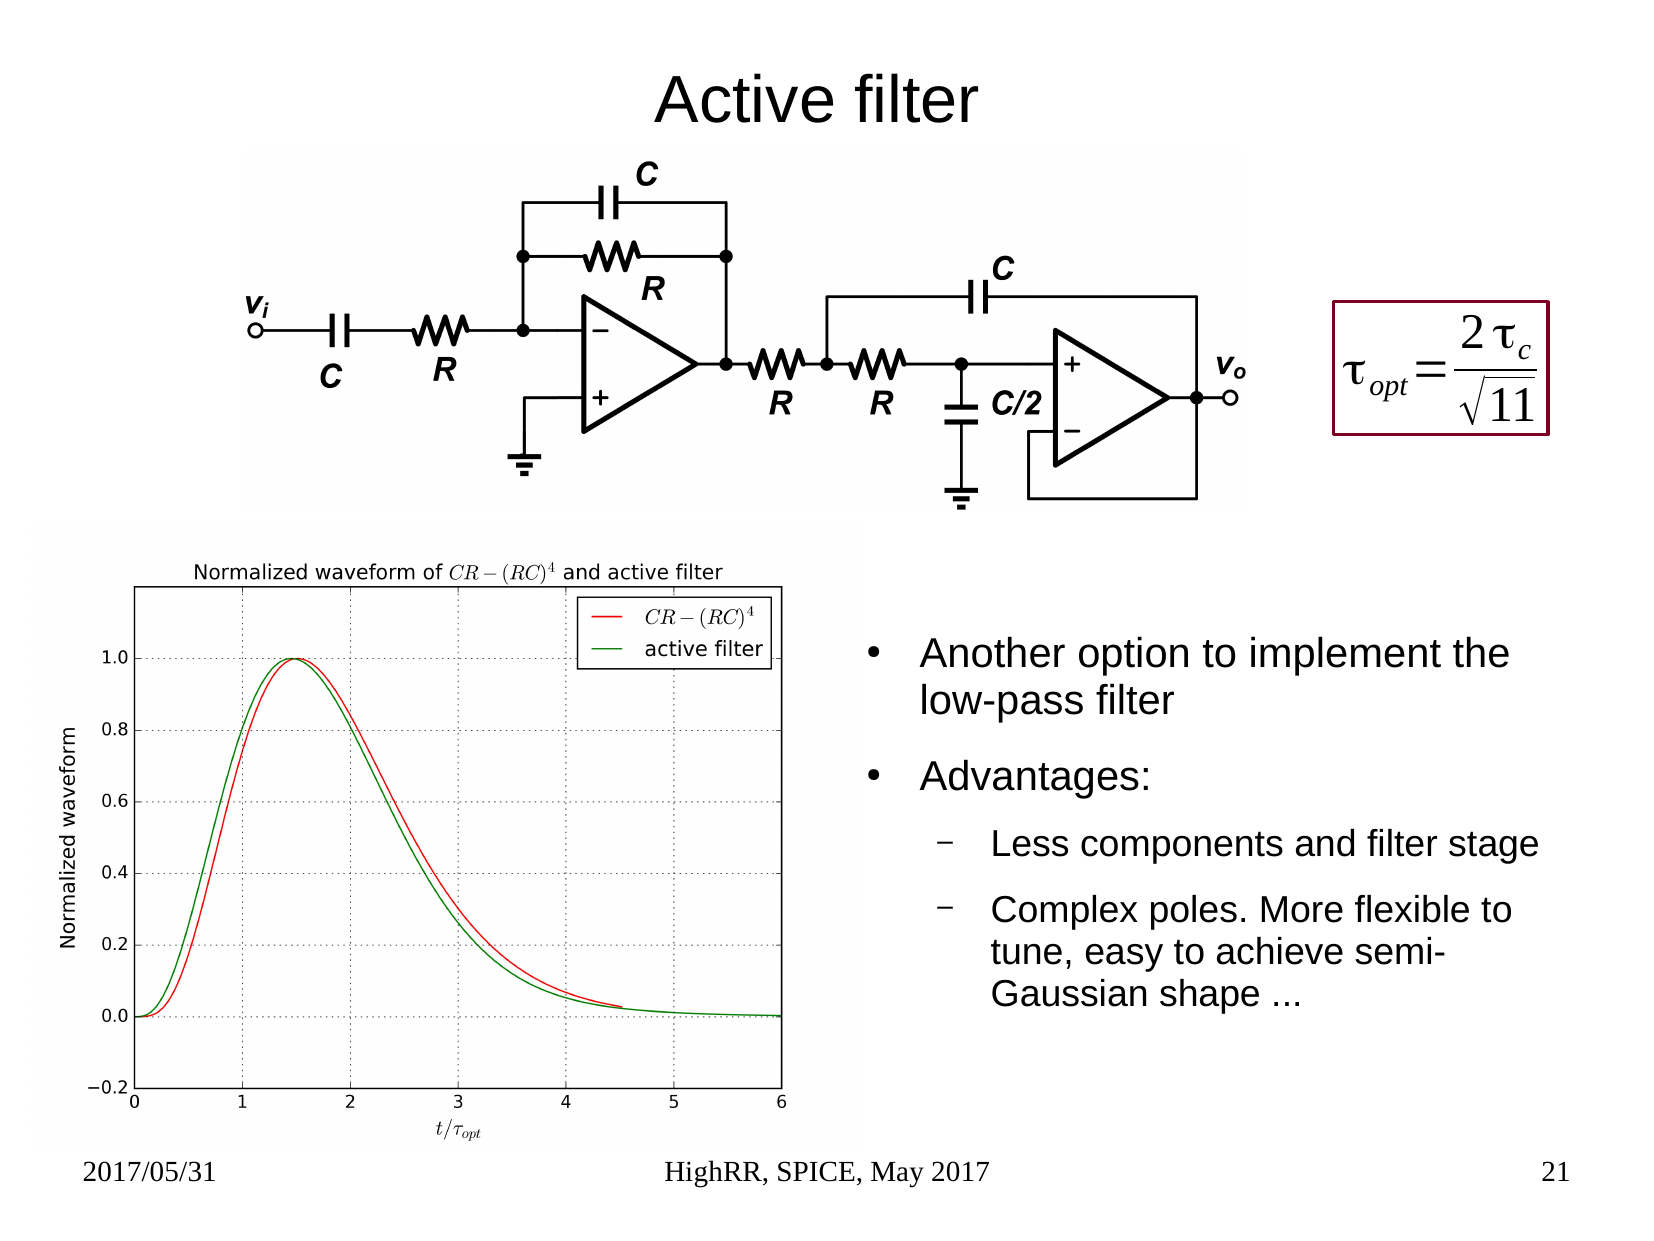

# Active filter
Another option to implement the low-pass filter
Advantages:
Less components and filter stage
Complex poles. More flexible to tune, easy to achieve semi-Gaussian shape ...
2017/05/31
HighRR, SPICE, May 2017
21